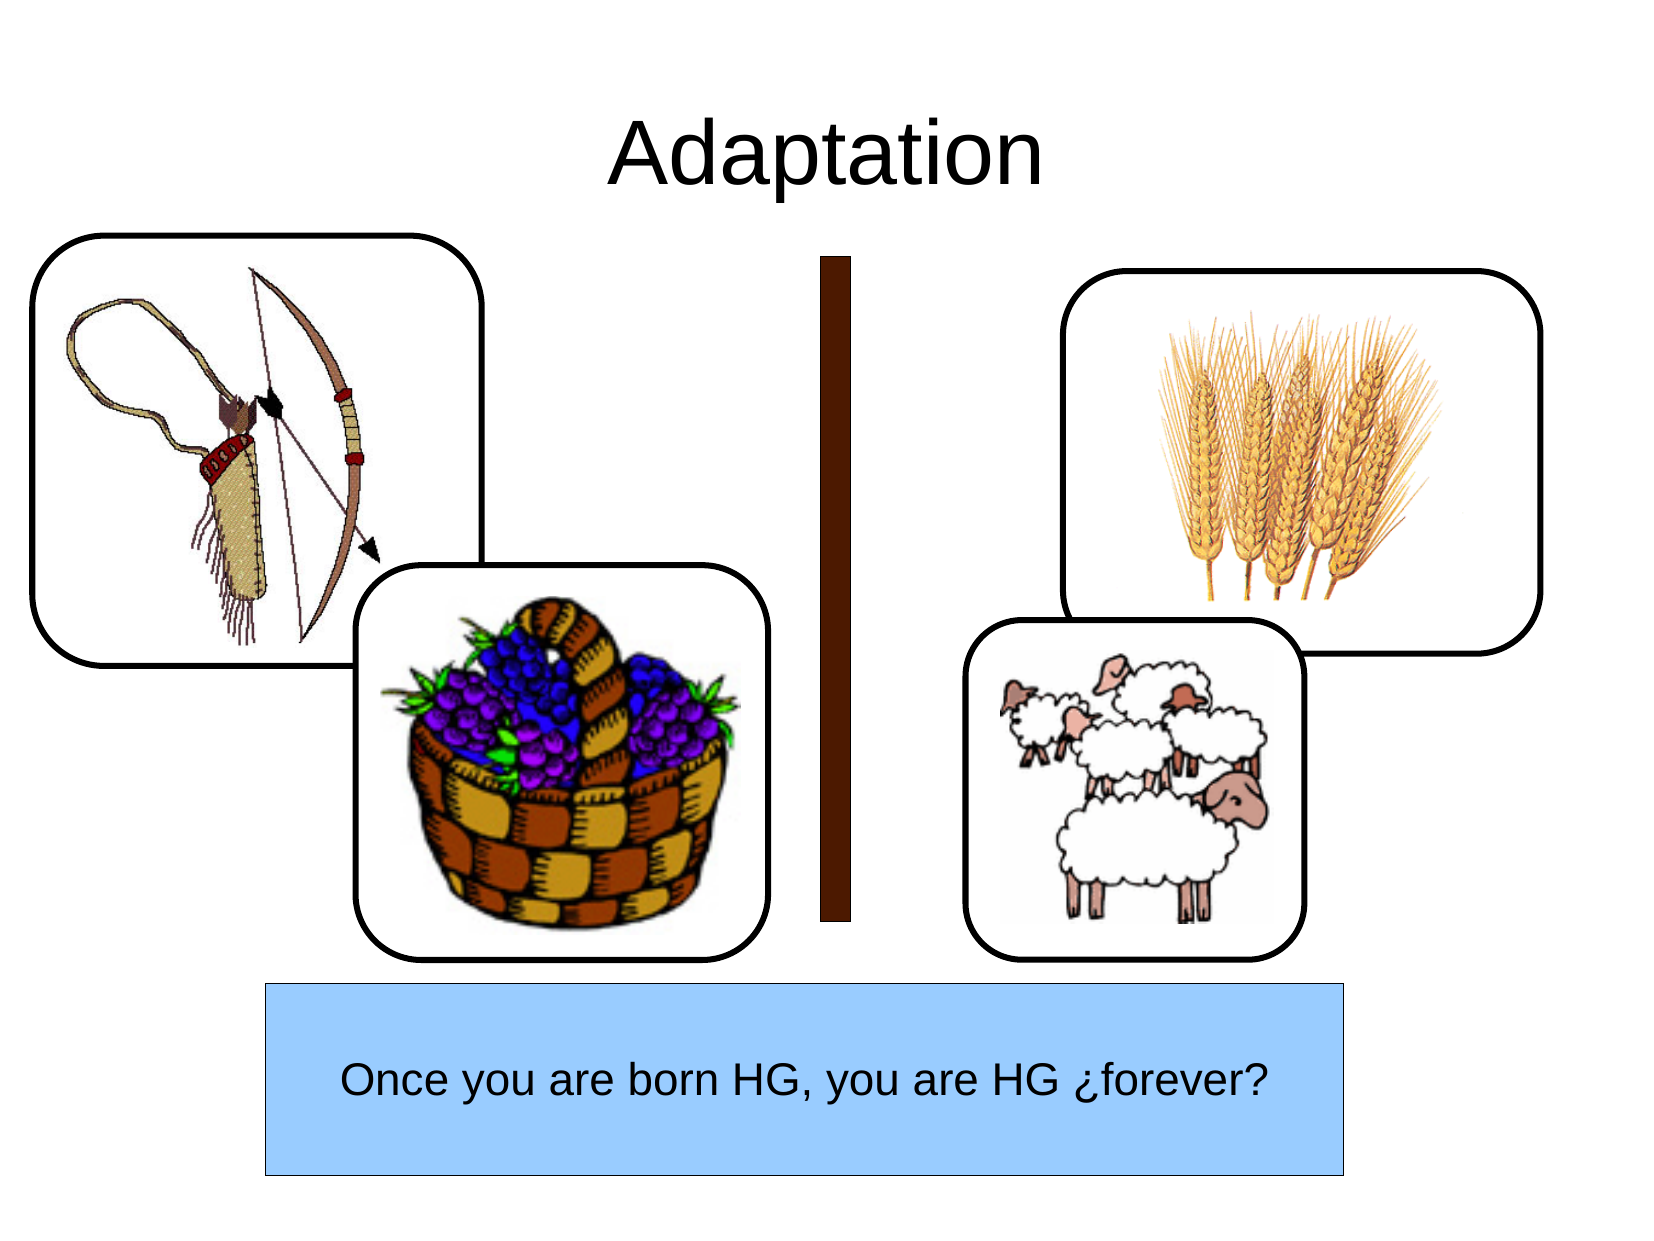

# Adaptation
Once you are born HG, you are HG ¿forever?